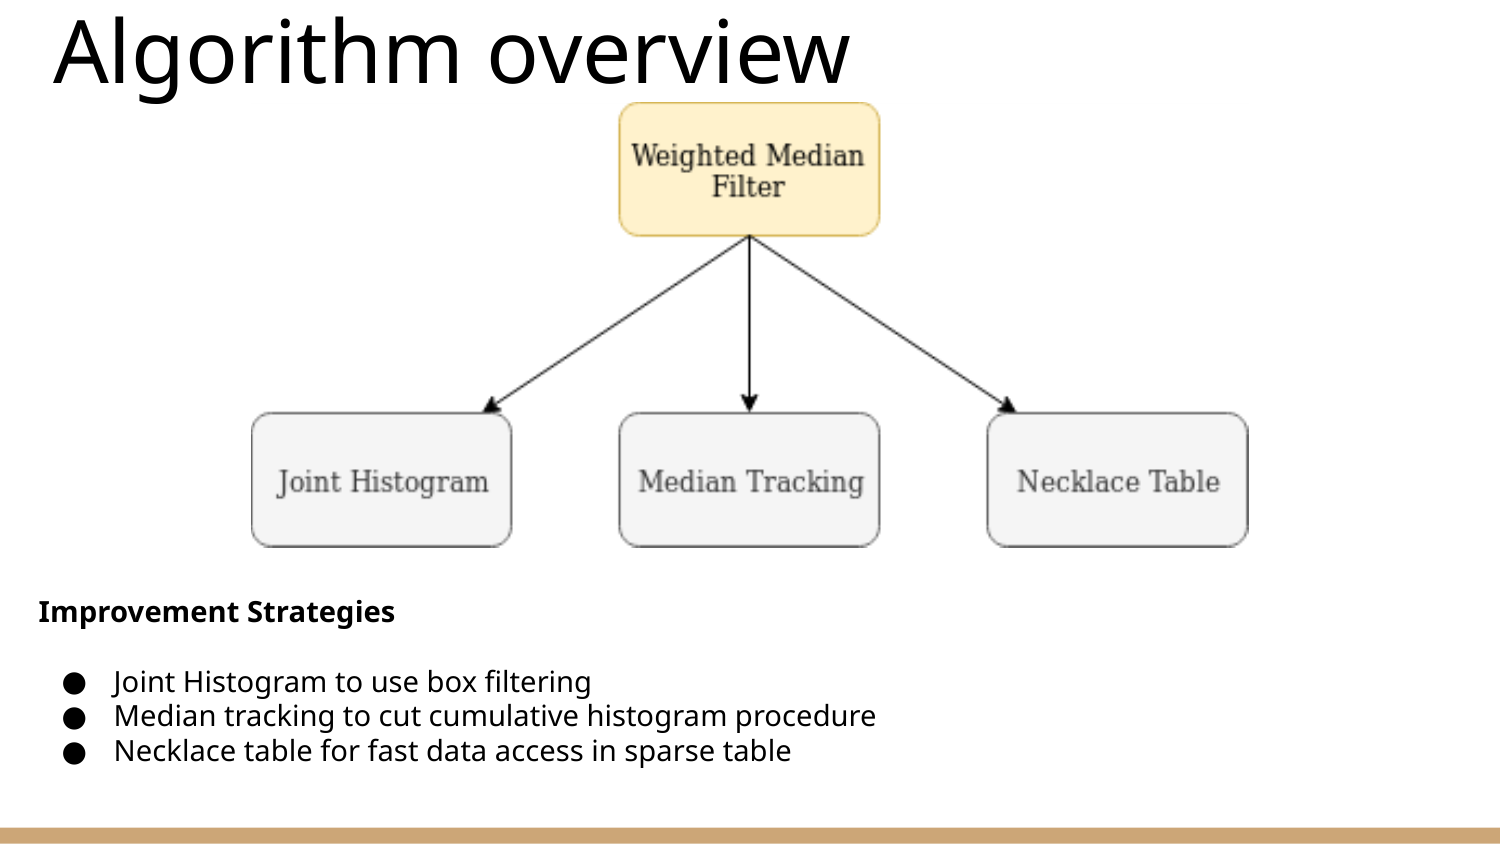

# Algorithm overview
Improvement Strategies
Joint Histogram to use box filtering
Median tracking to cut cumulative histogram procedure
Necklace table for fast data access in sparse table